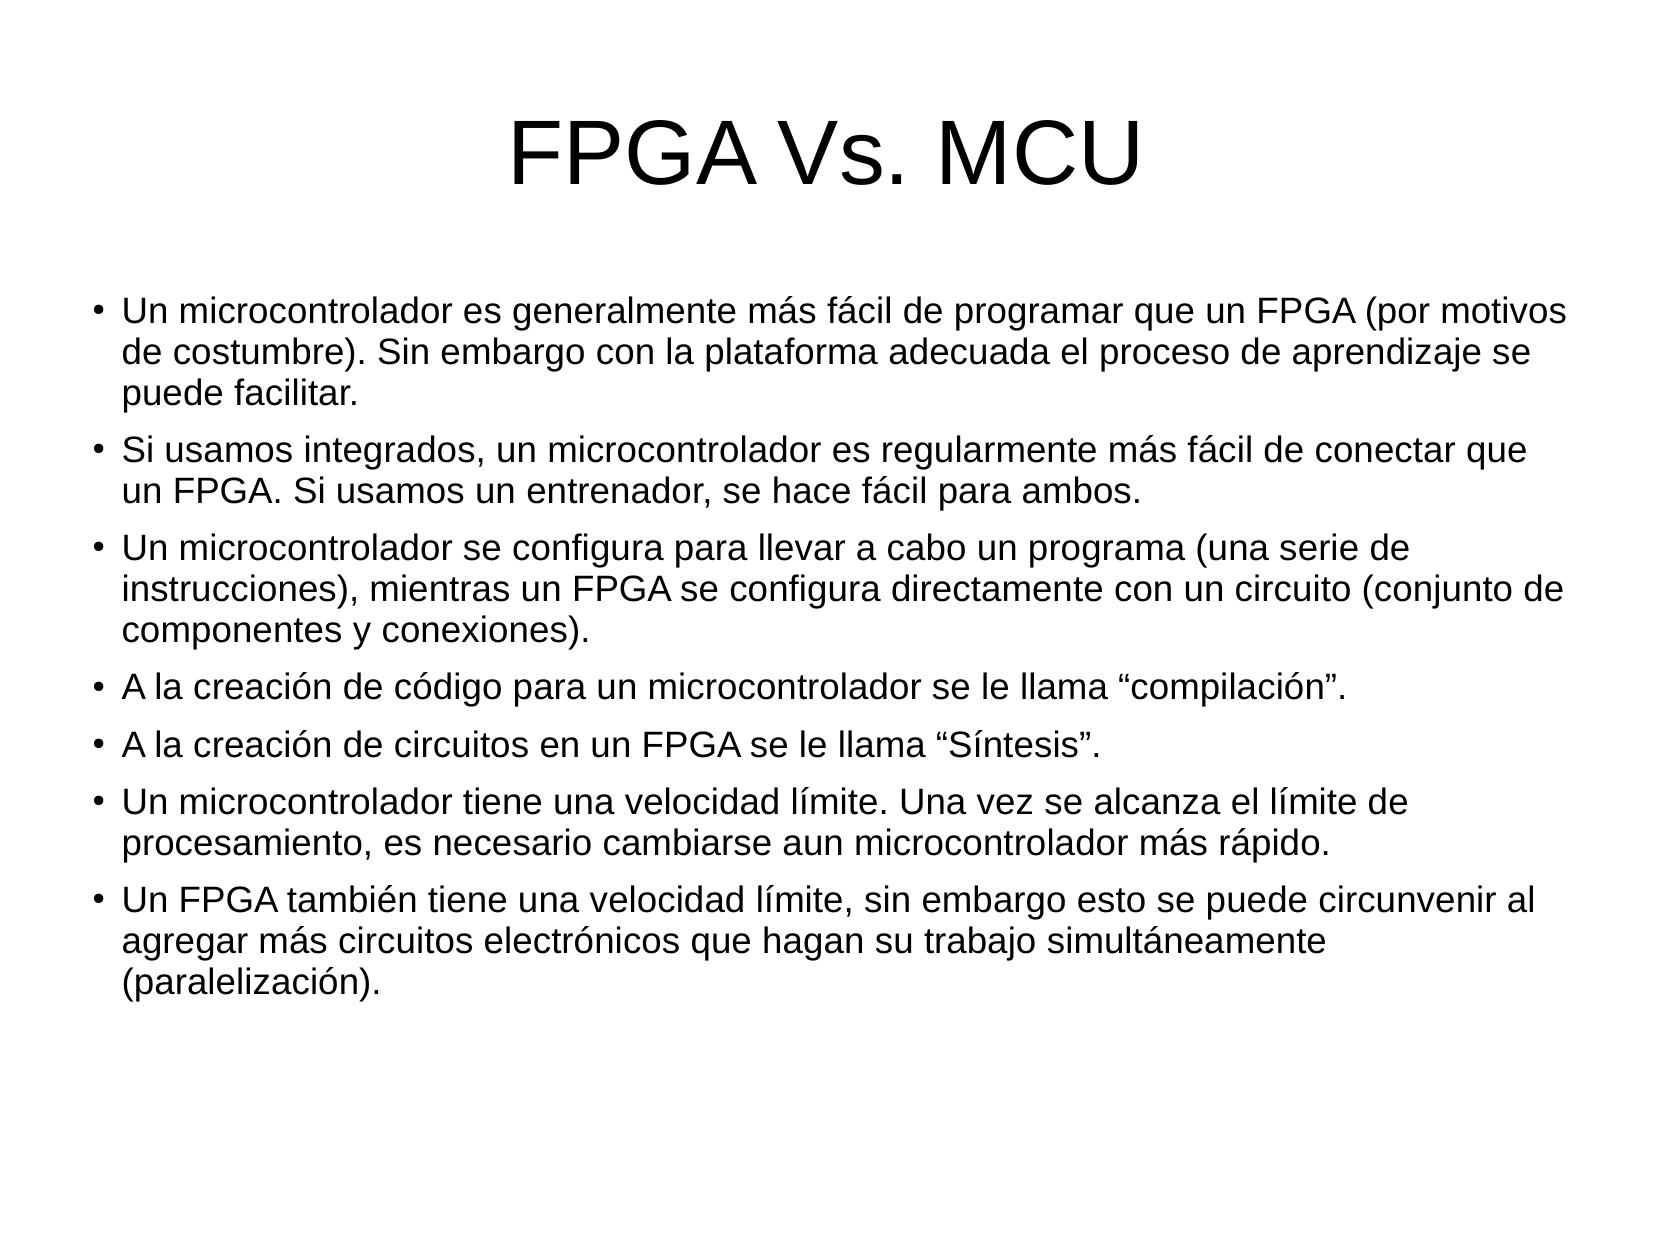

# FPGA Vs. MCU
Un microcontrolador es generalmente más fácil de programar que un FPGA (por motivos de costumbre). Sin embargo con la plataforma adecuada el proceso de aprendizaje se puede facilitar.
Si usamos integrados, un microcontrolador es regularmente más fácil de conectar que un FPGA. Si usamos un entrenador, se hace fácil para ambos.
Un microcontrolador se configura para llevar a cabo un programa (una serie de instrucciones), mientras un FPGA se configura directamente con un circuito (conjunto de componentes y conexiones).
A la creación de código para un microcontrolador se le llama “compilación”.
A la creación de circuitos en un FPGA se le llama “Síntesis”.
Un microcontrolador tiene una velocidad límite. Una vez se alcanza el límite de procesamiento, es necesario cambiarse aun microcontrolador más rápido.
Un FPGA también tiene una velocidad límite, sin embargo esto se puede circunvenir al agregar más circuitos electrónicos que hagan su trabajo simultáneamente (paralelización).